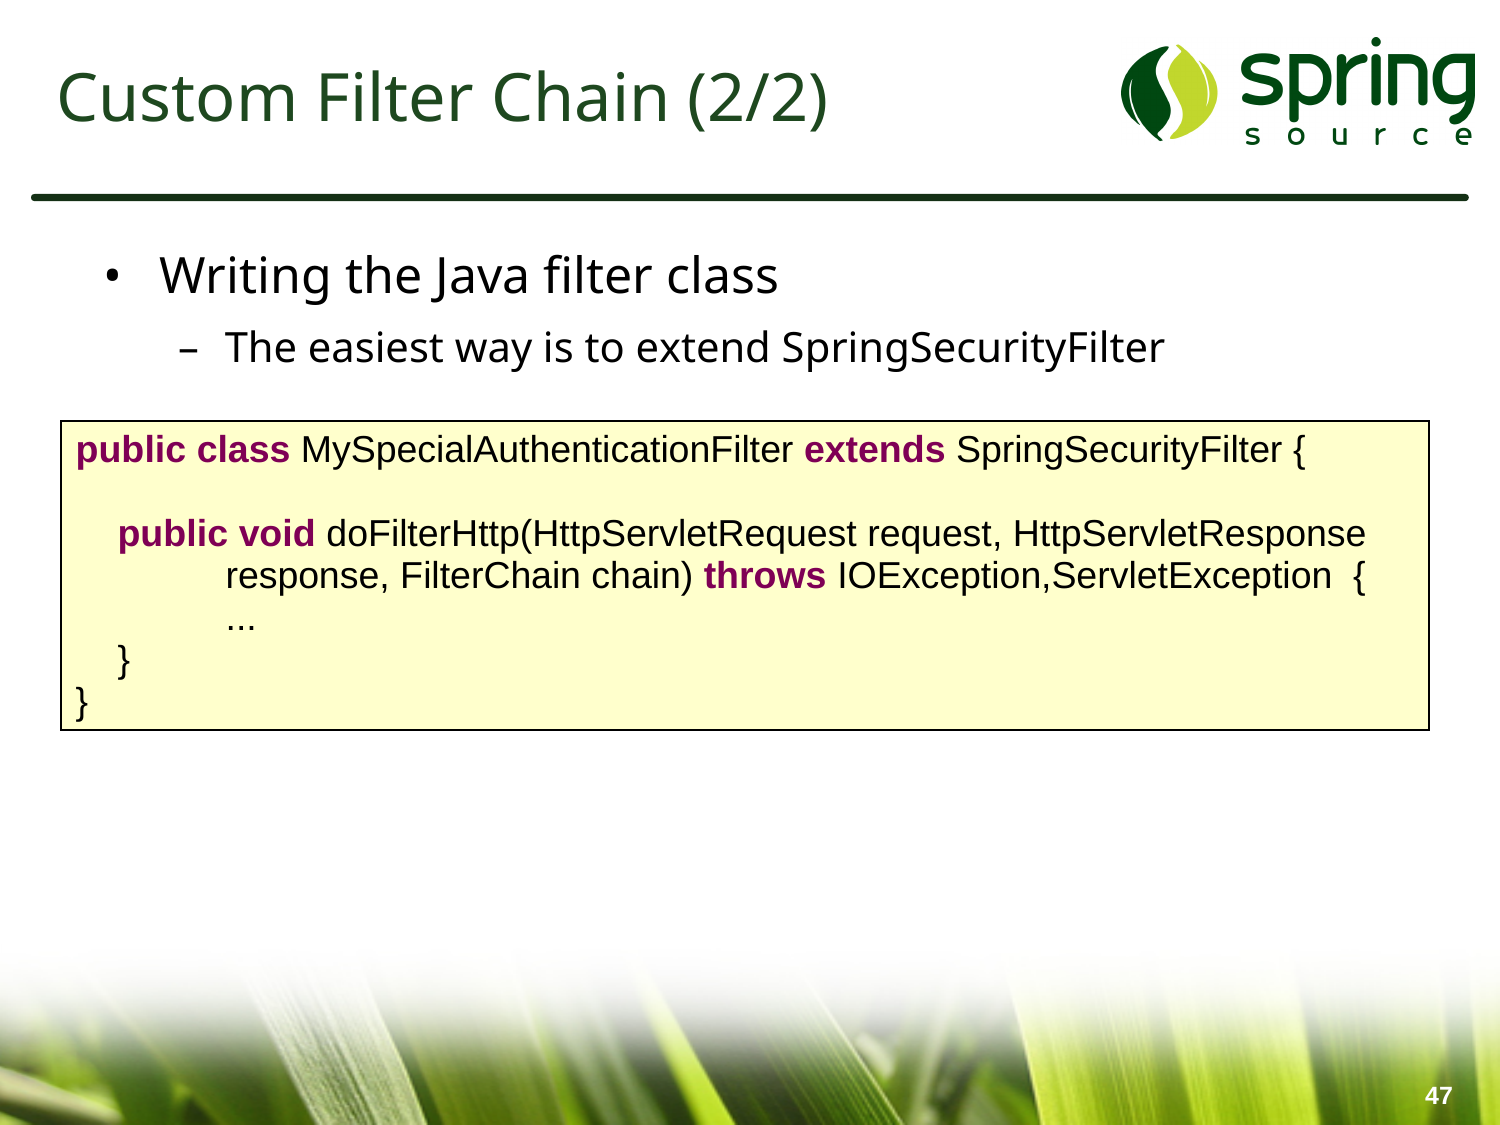

Custom Filter Chain (2/2)
# Writing the Java filter class
The easiest way is to extend SpringSecurityFilter
public class MySpecialAuthenticationFilter extends SpringSecurityFilter {
 public void doFilterHttp(HttpServletRequest request, HttpServletResponse
	response, FilterChain chain) throws IOException,ServletException {
	...
 }
}